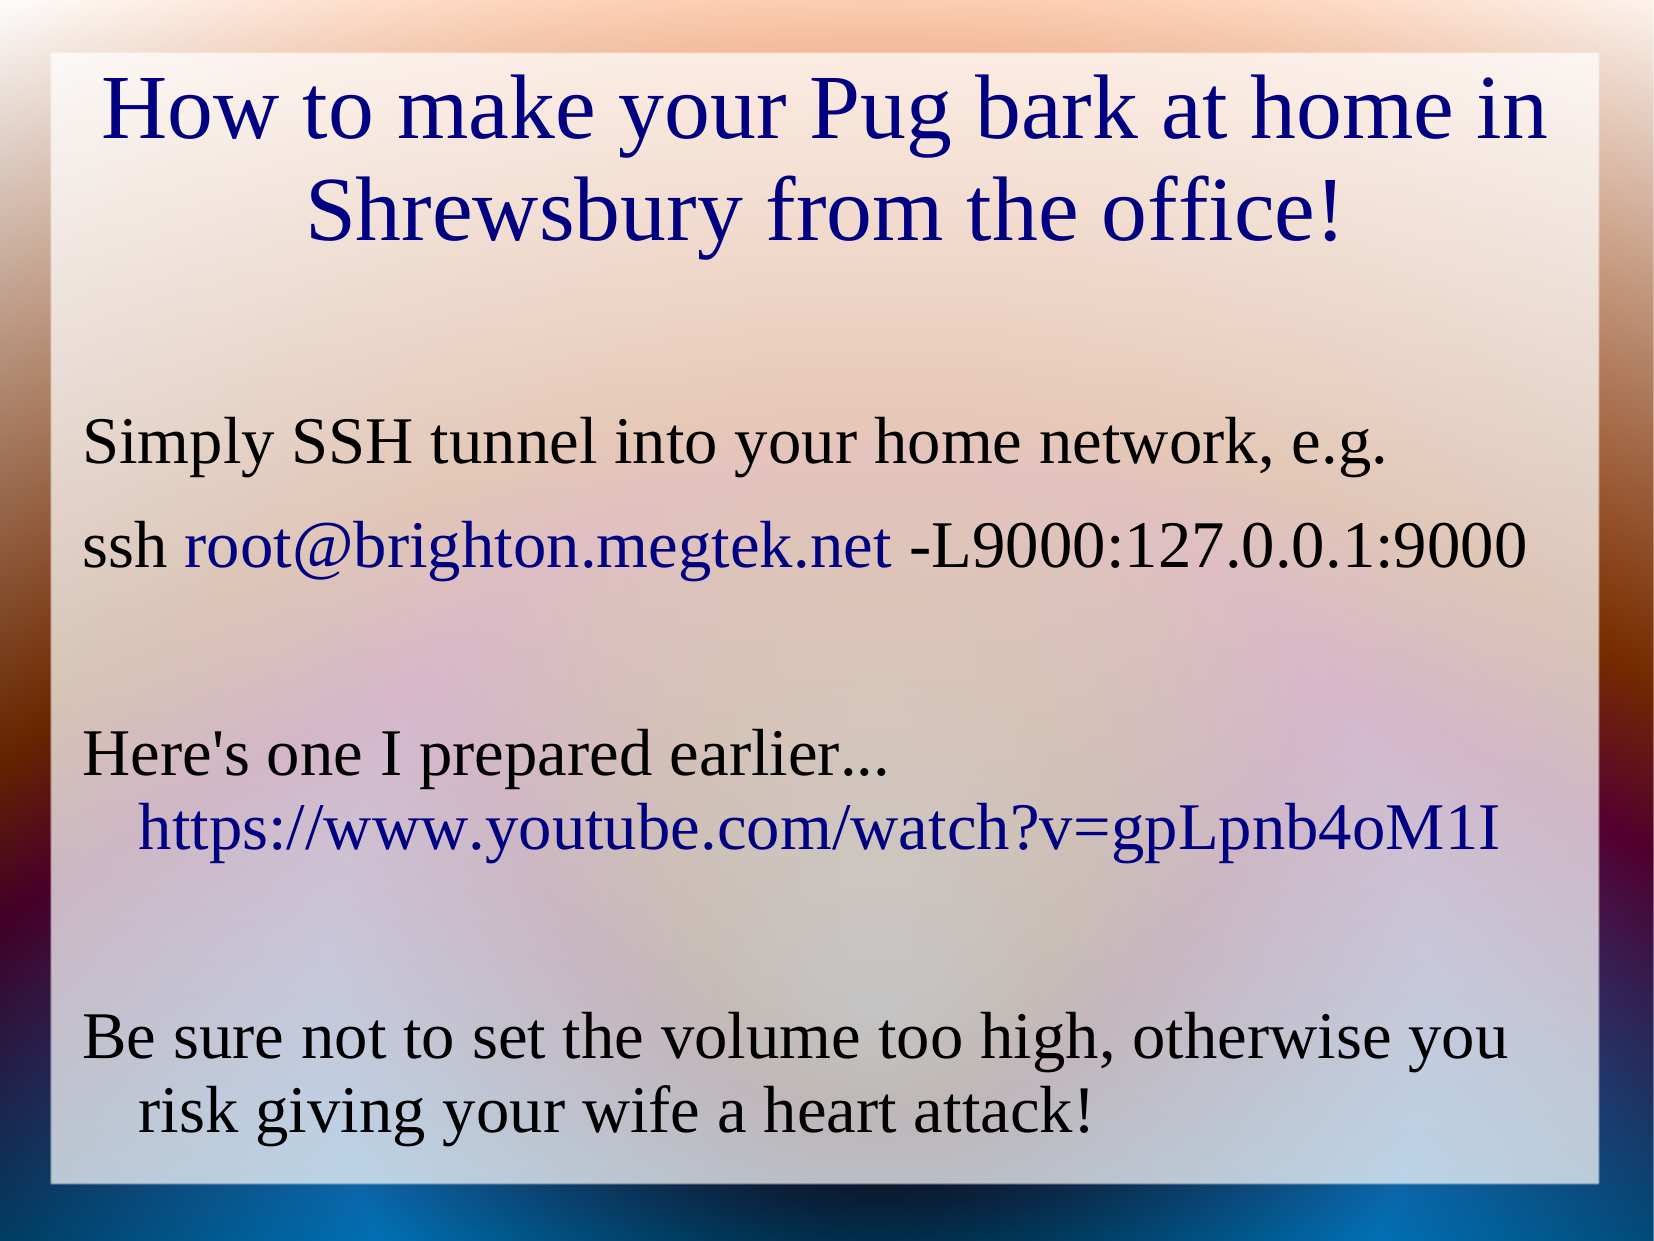

# How to make your Pug bark at home in Shrewsbury from the office!
Simply SSH tunnel into your home network, e.g.
ssh root@brighton.megtek.net -L9000:127.0.0.1:9000
Here's one I prepared earlier... https://www.youtube.com/watch?v=gpLpnb4oM1I
Be sure not to set the volume too high, otherwise you risk giving your wife a heart attack!